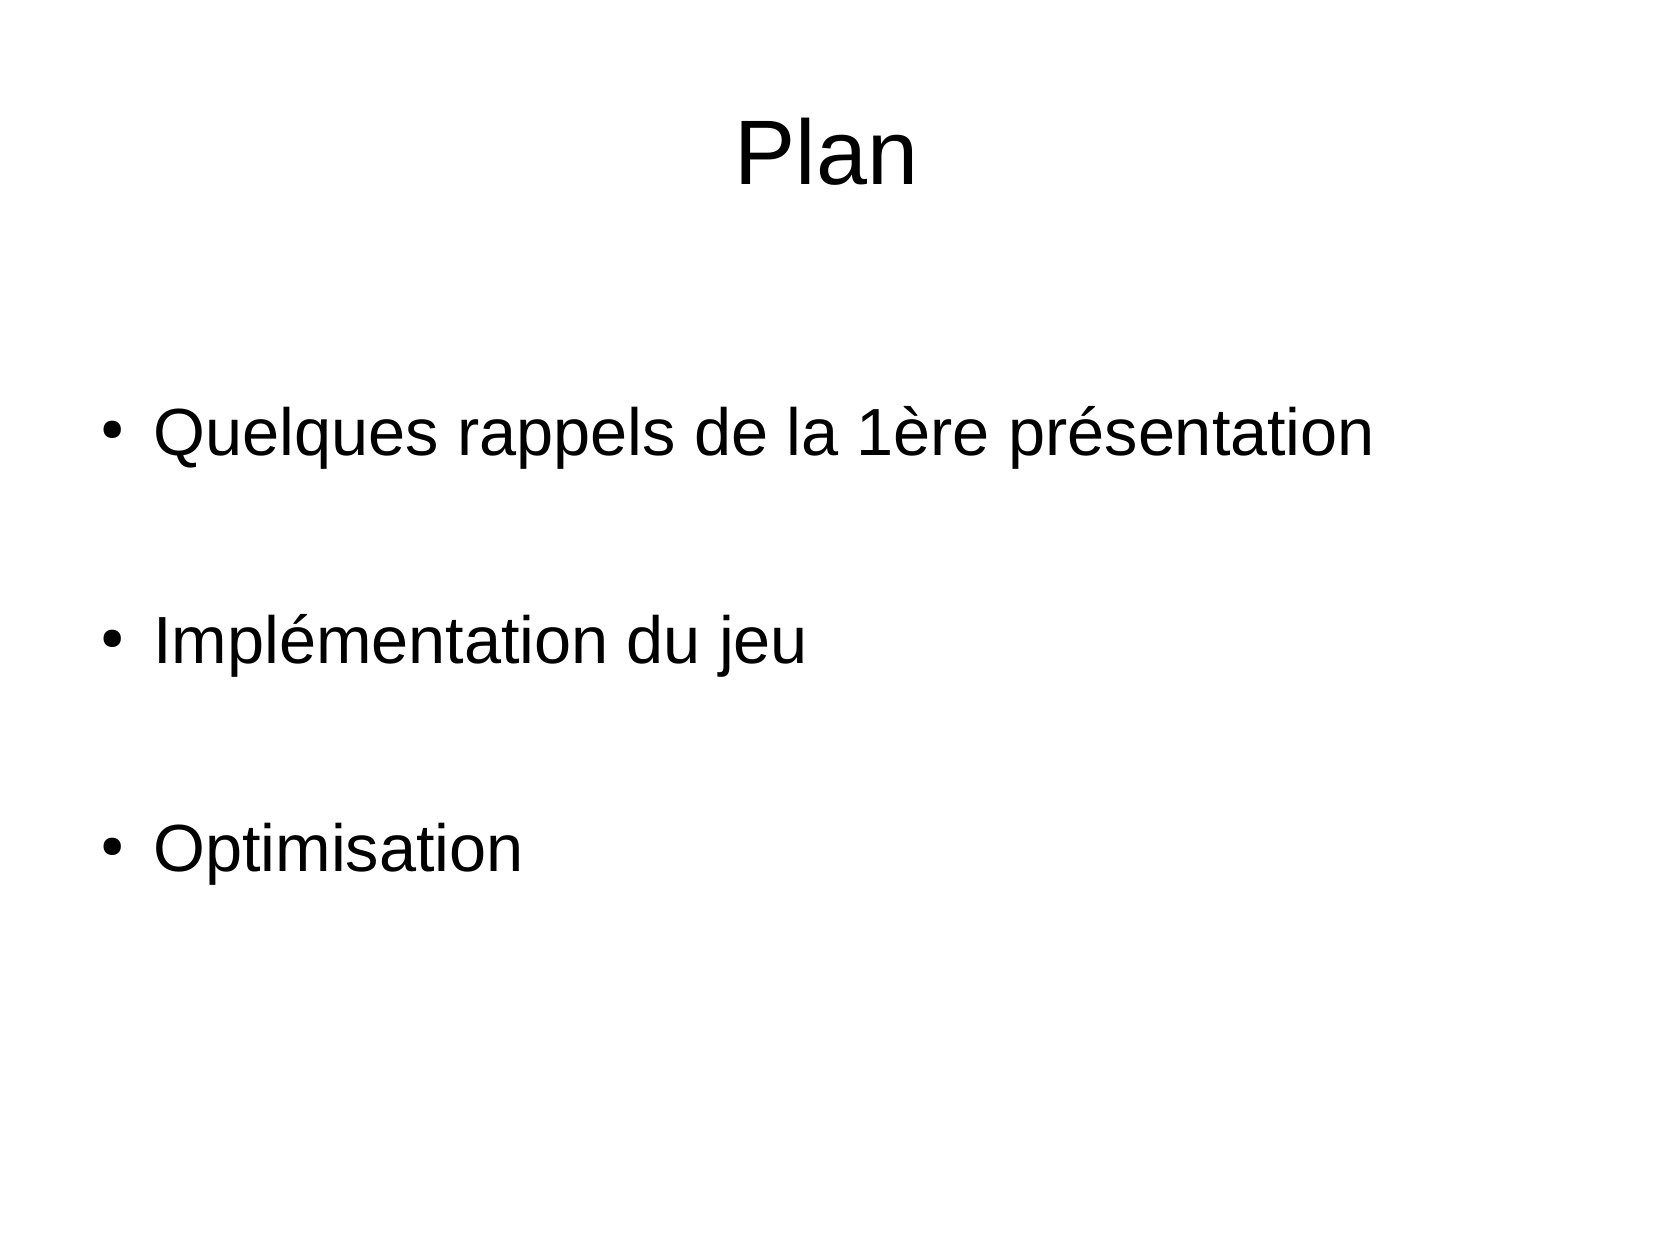

# Plan
Quelques rappels de la 1ère présentation
Implémentation du jeu
Optimisation